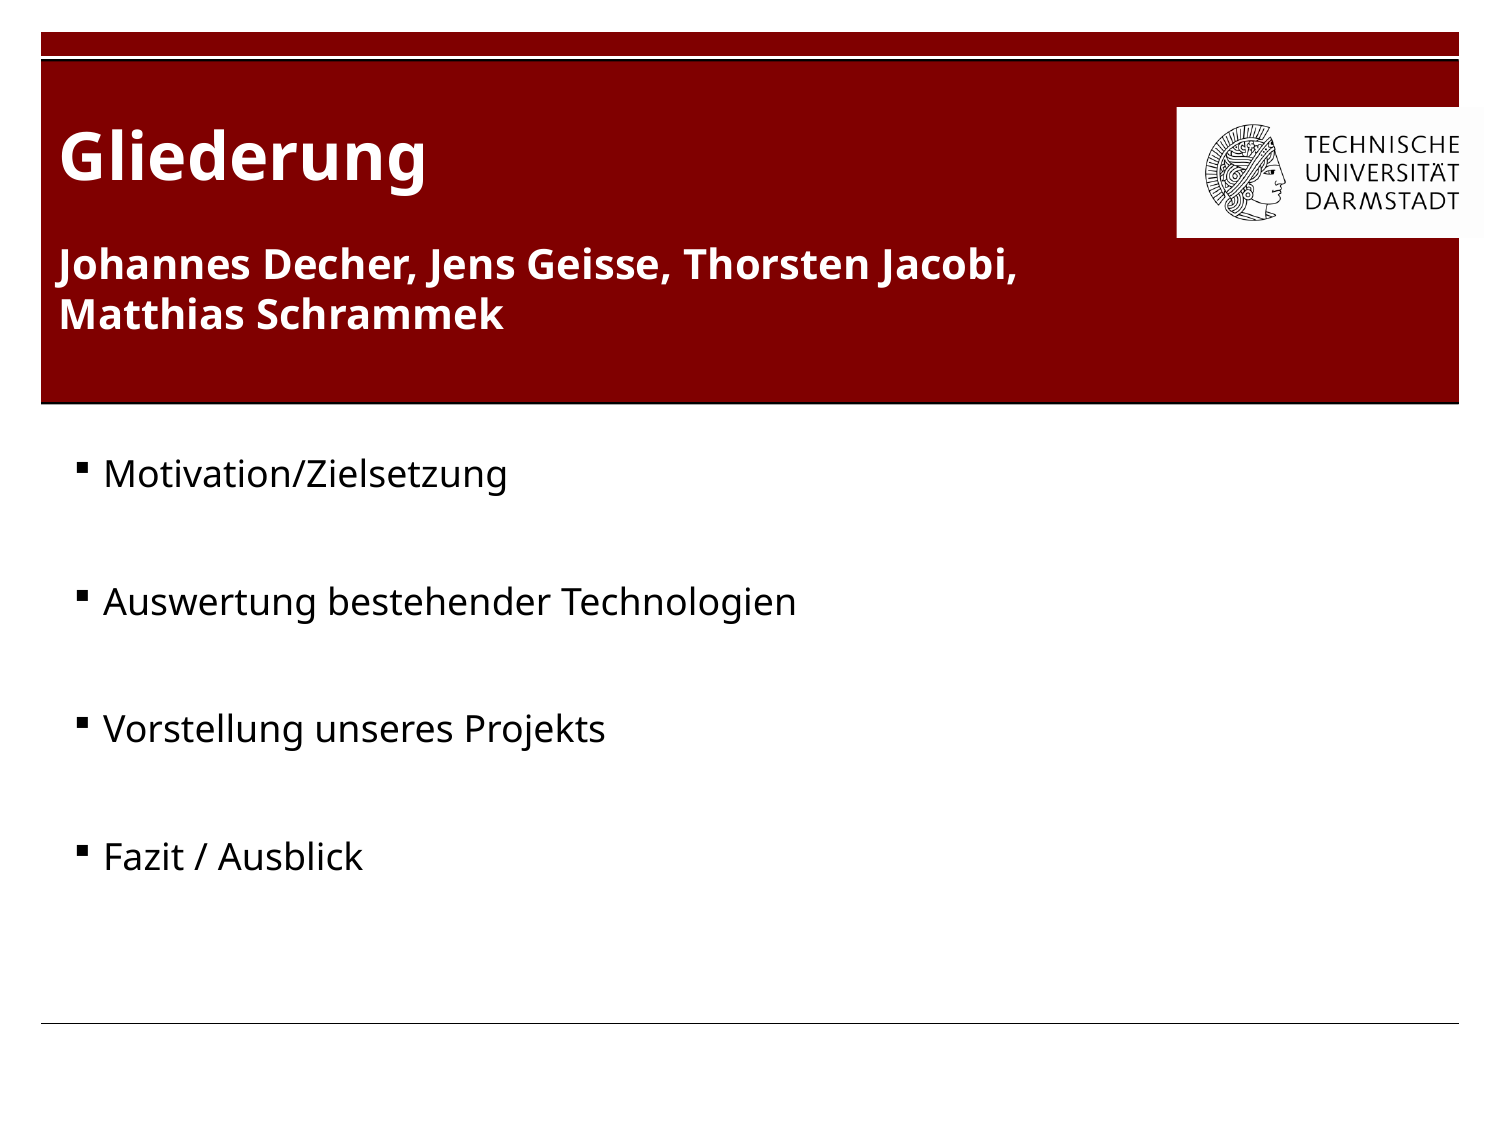

# Gliederung
Johannes Decher, Jens Geisse, Thorsten Jacobi, Matthias Schrammek
Motivation/Zielsetzung
Auswertung bestehender Technologien
Vorstellung unseres Projekts
Fazit / Ausblick